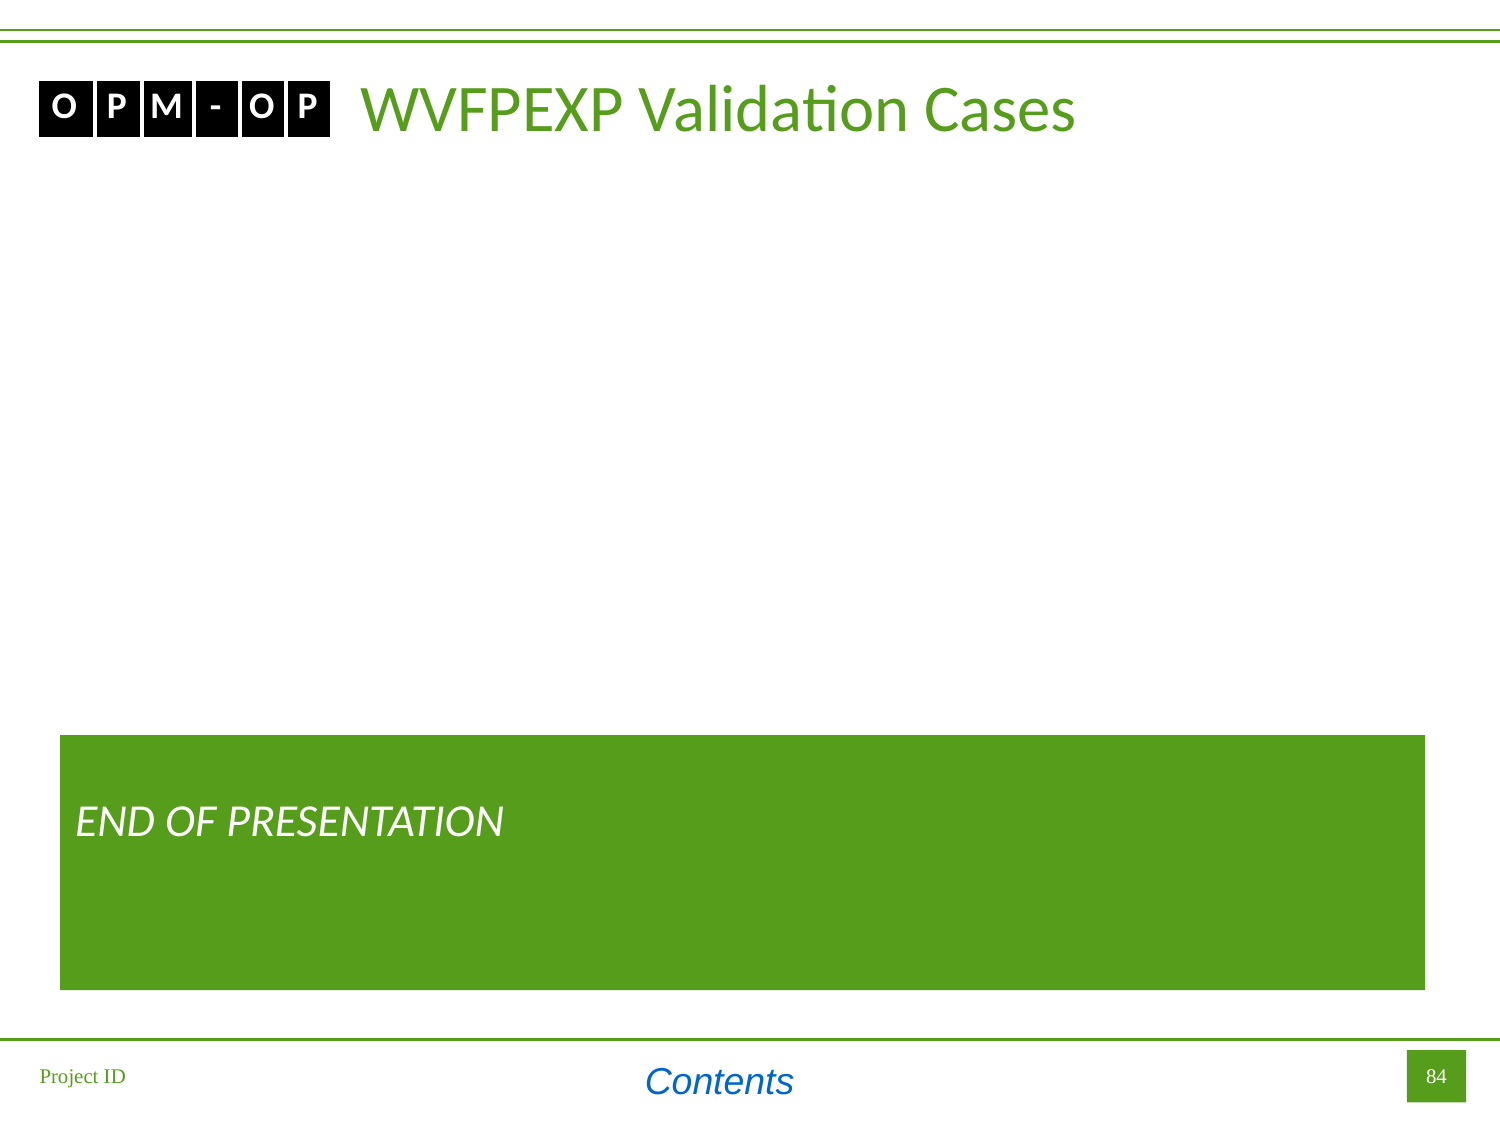

# WVFPEXP Validation Cases
End of Presentation
Project ID
84